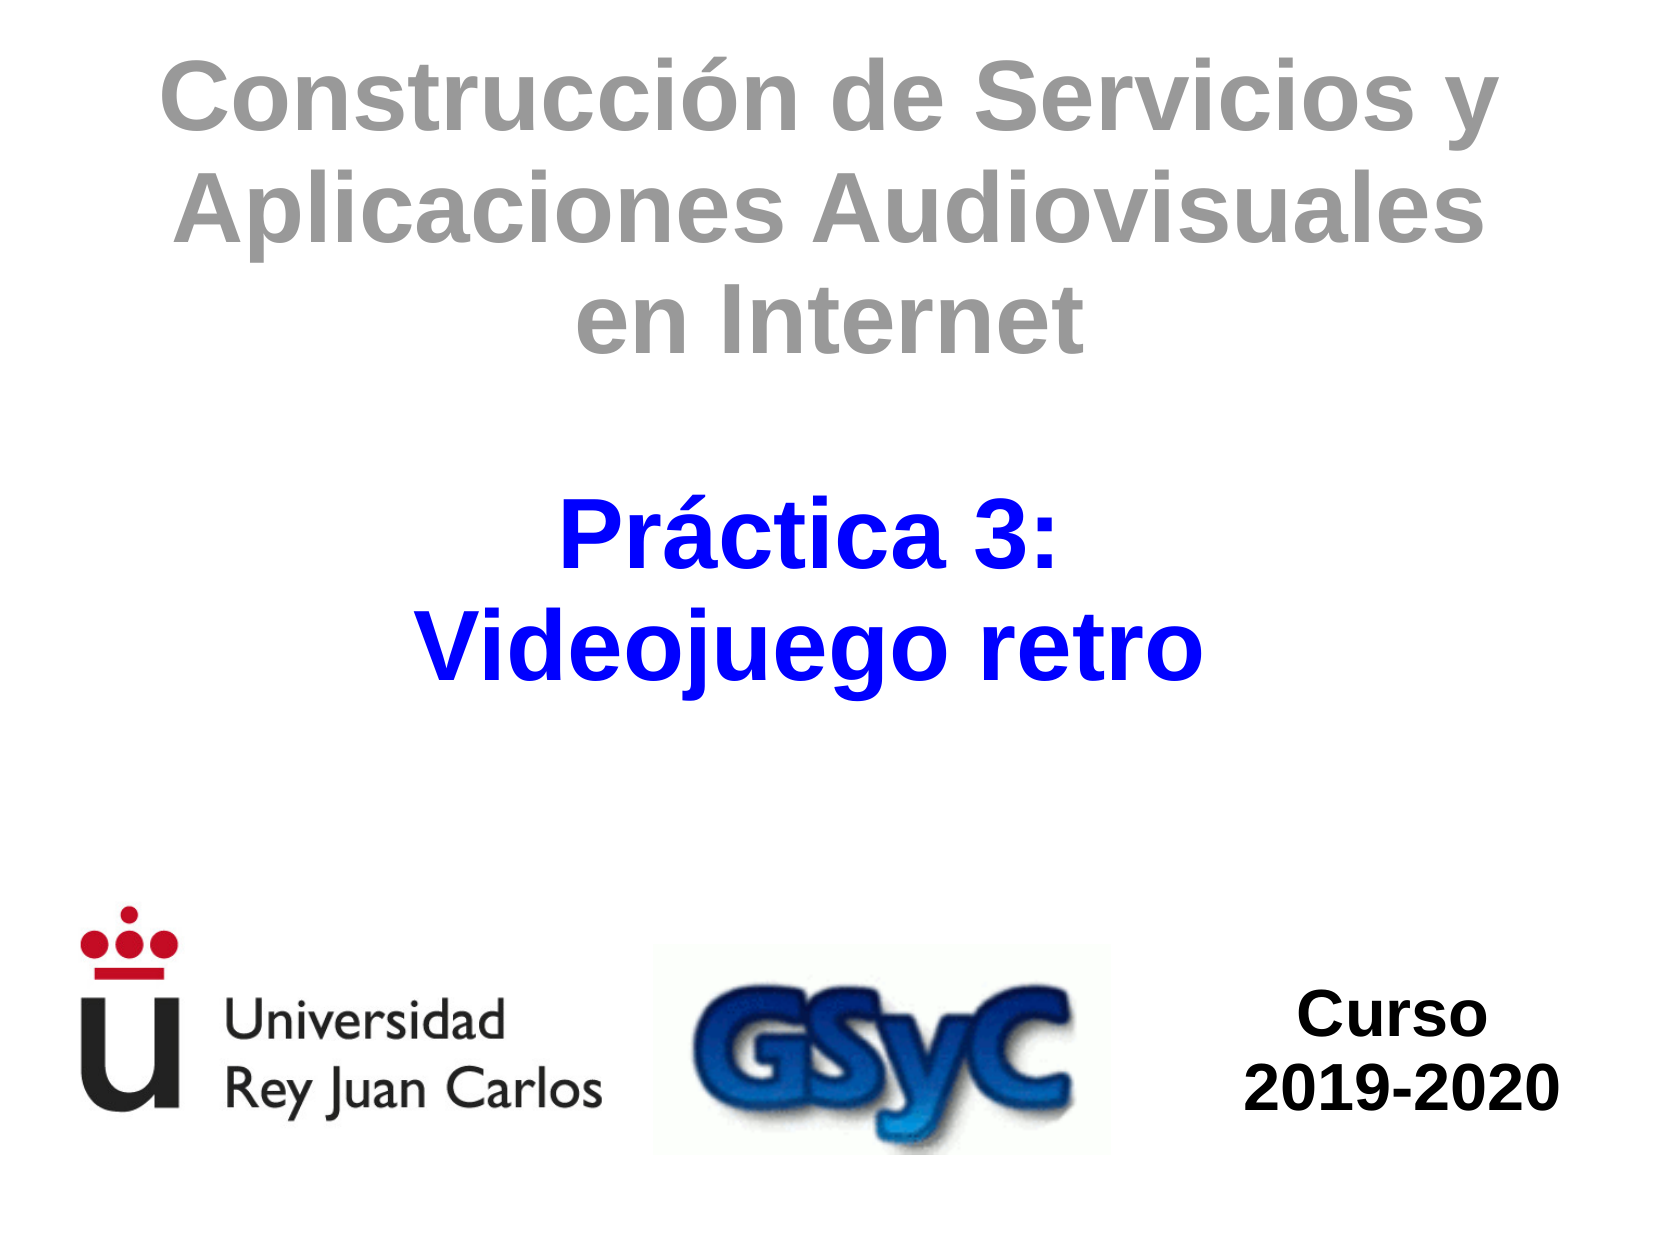

Construcción de Servicios y Aplicaciones Audiovisuales en Internet
# Práctica 3: Videojuego retro
Curso
2019-2020